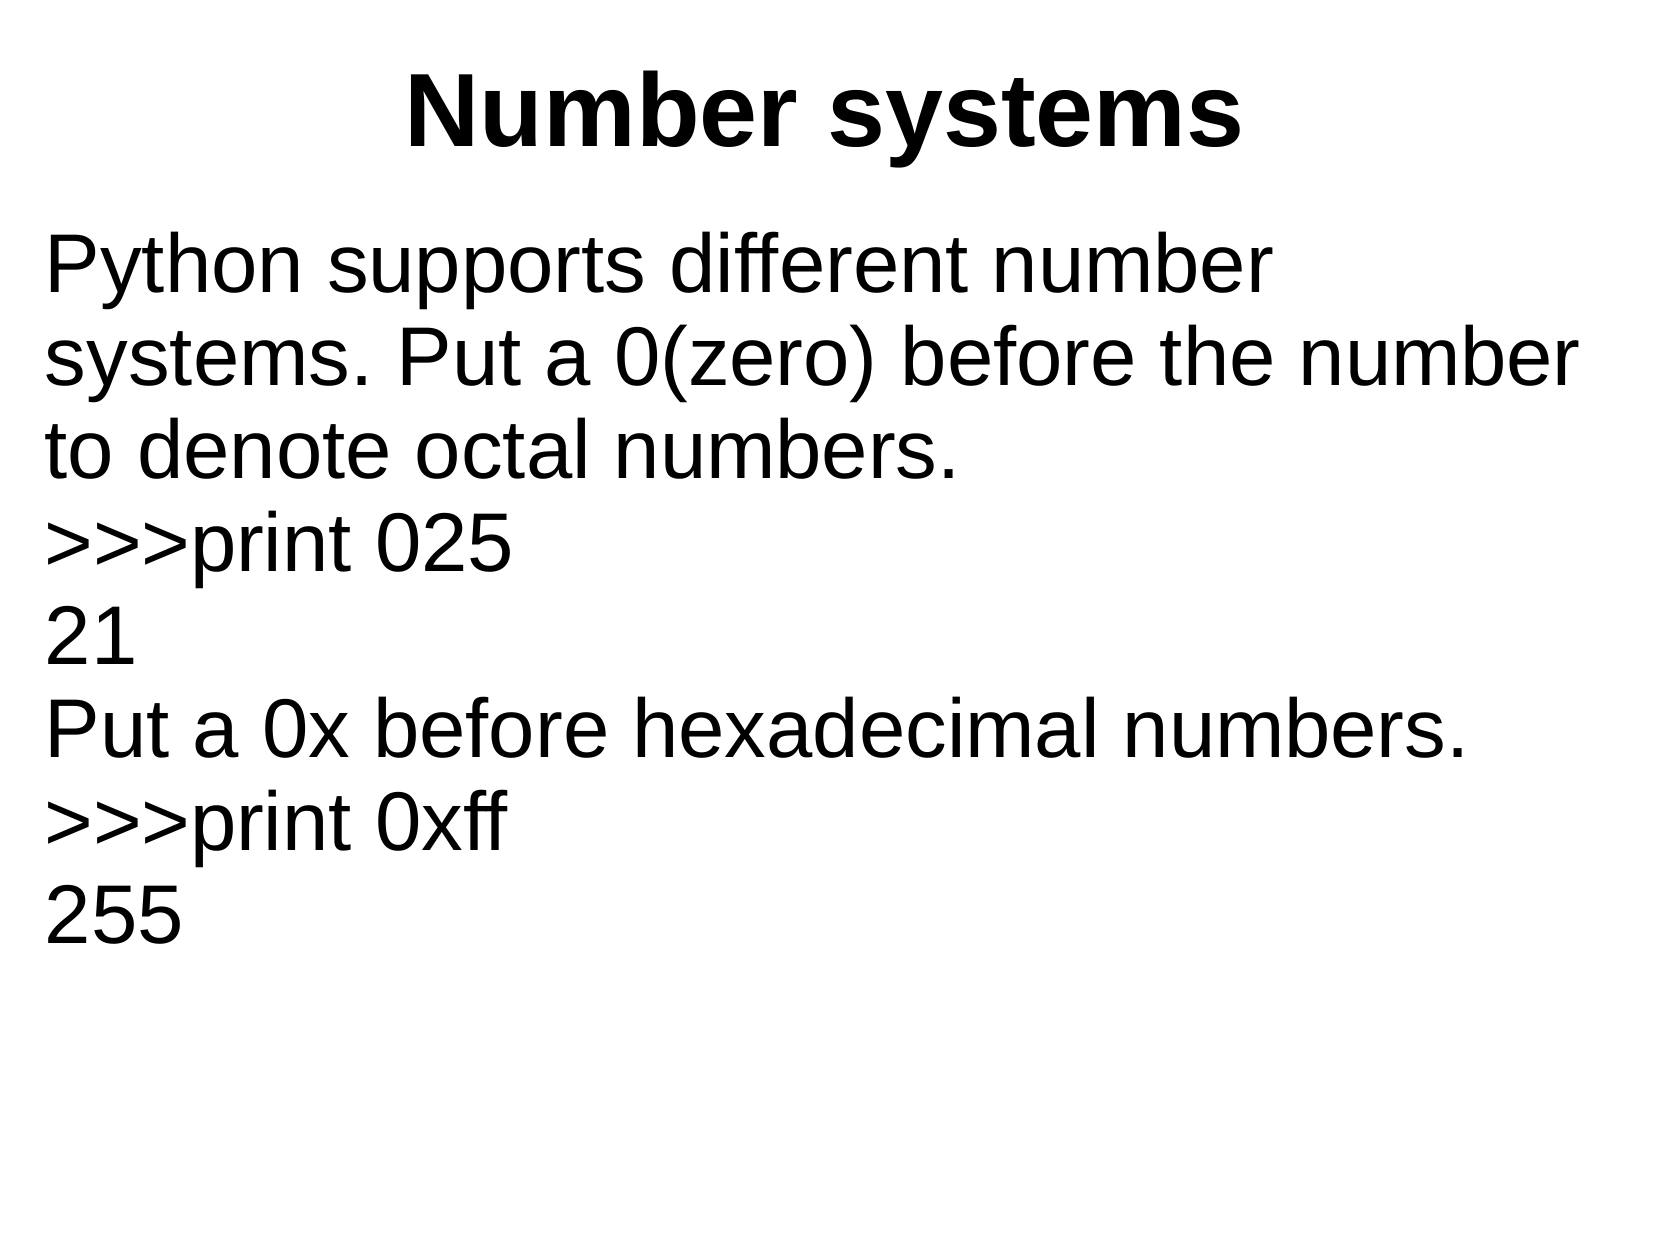

Number systems
Python supports different number systems. Put a 0(zero) before the number to denote octal numbers.
>>>print 025
21
Put a 0x before hexadecimal numbers.
>>>print 0xff
255